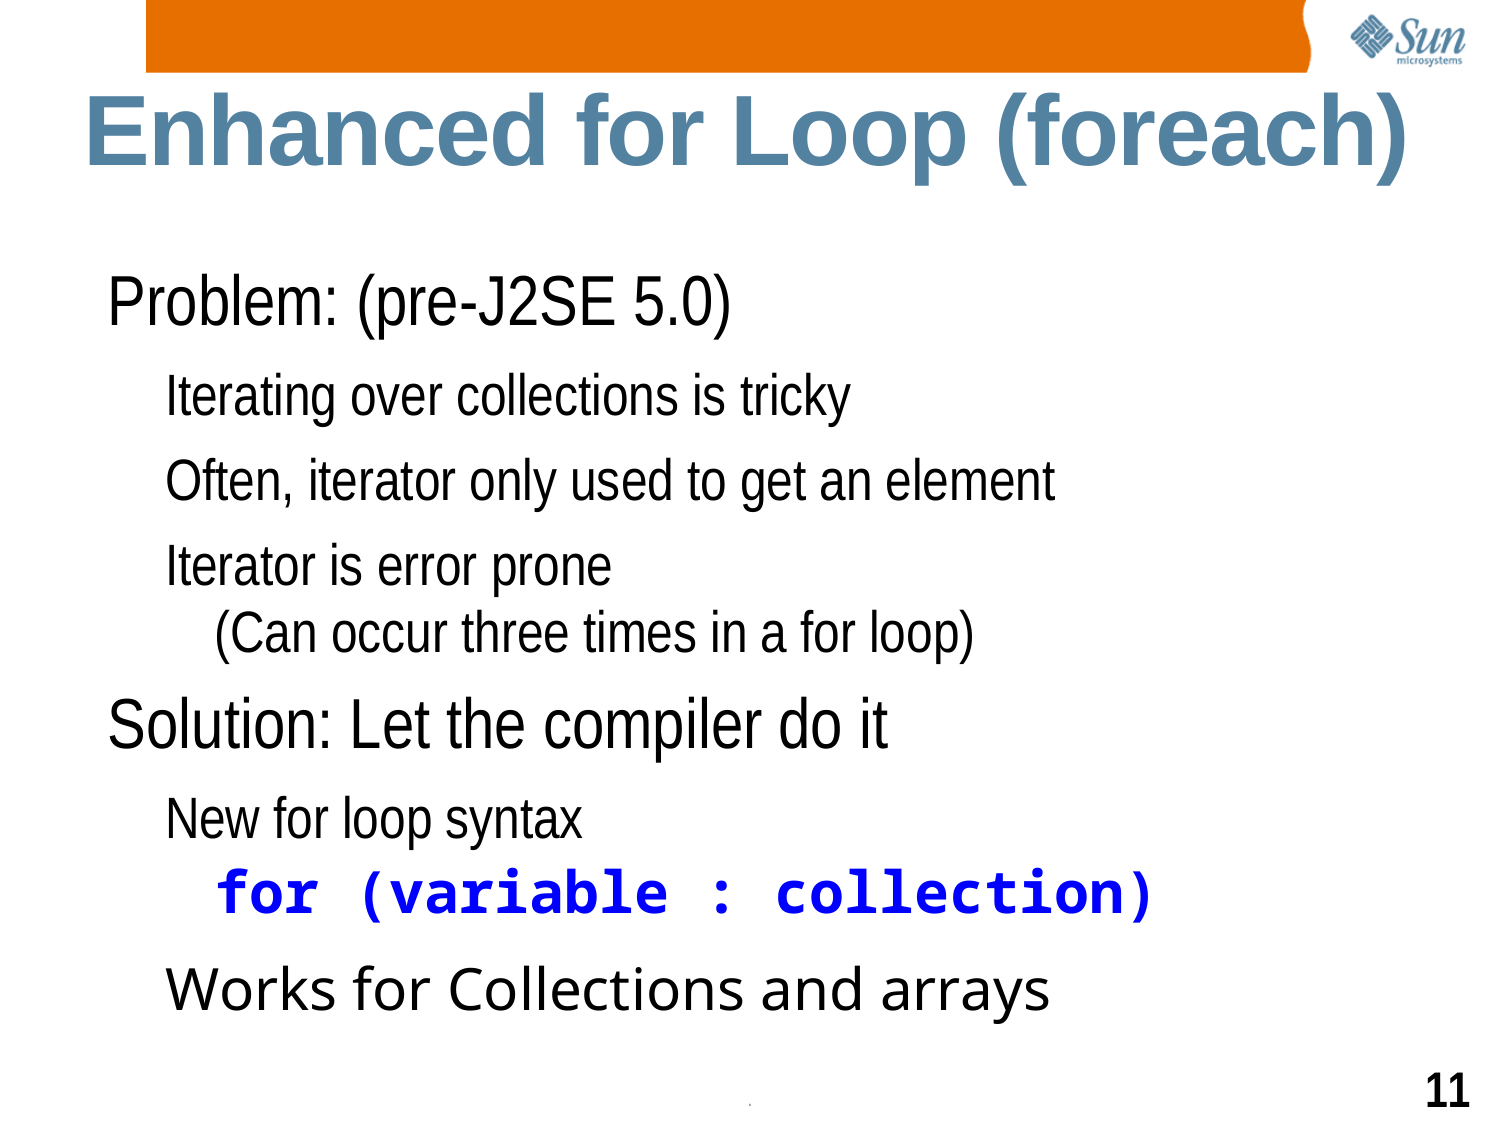

# Enhanced for Loop (foreach)
Problem: (pre-J2SE 5.0)
Iterating over collections is tricky
Often, iterator only used to get an element
Iterator is error prone
(Can occur three times in a for loop)
Solution: Let the compiler do it
New for loop syntax
for (variable : collection)
Works for Collections and arrays